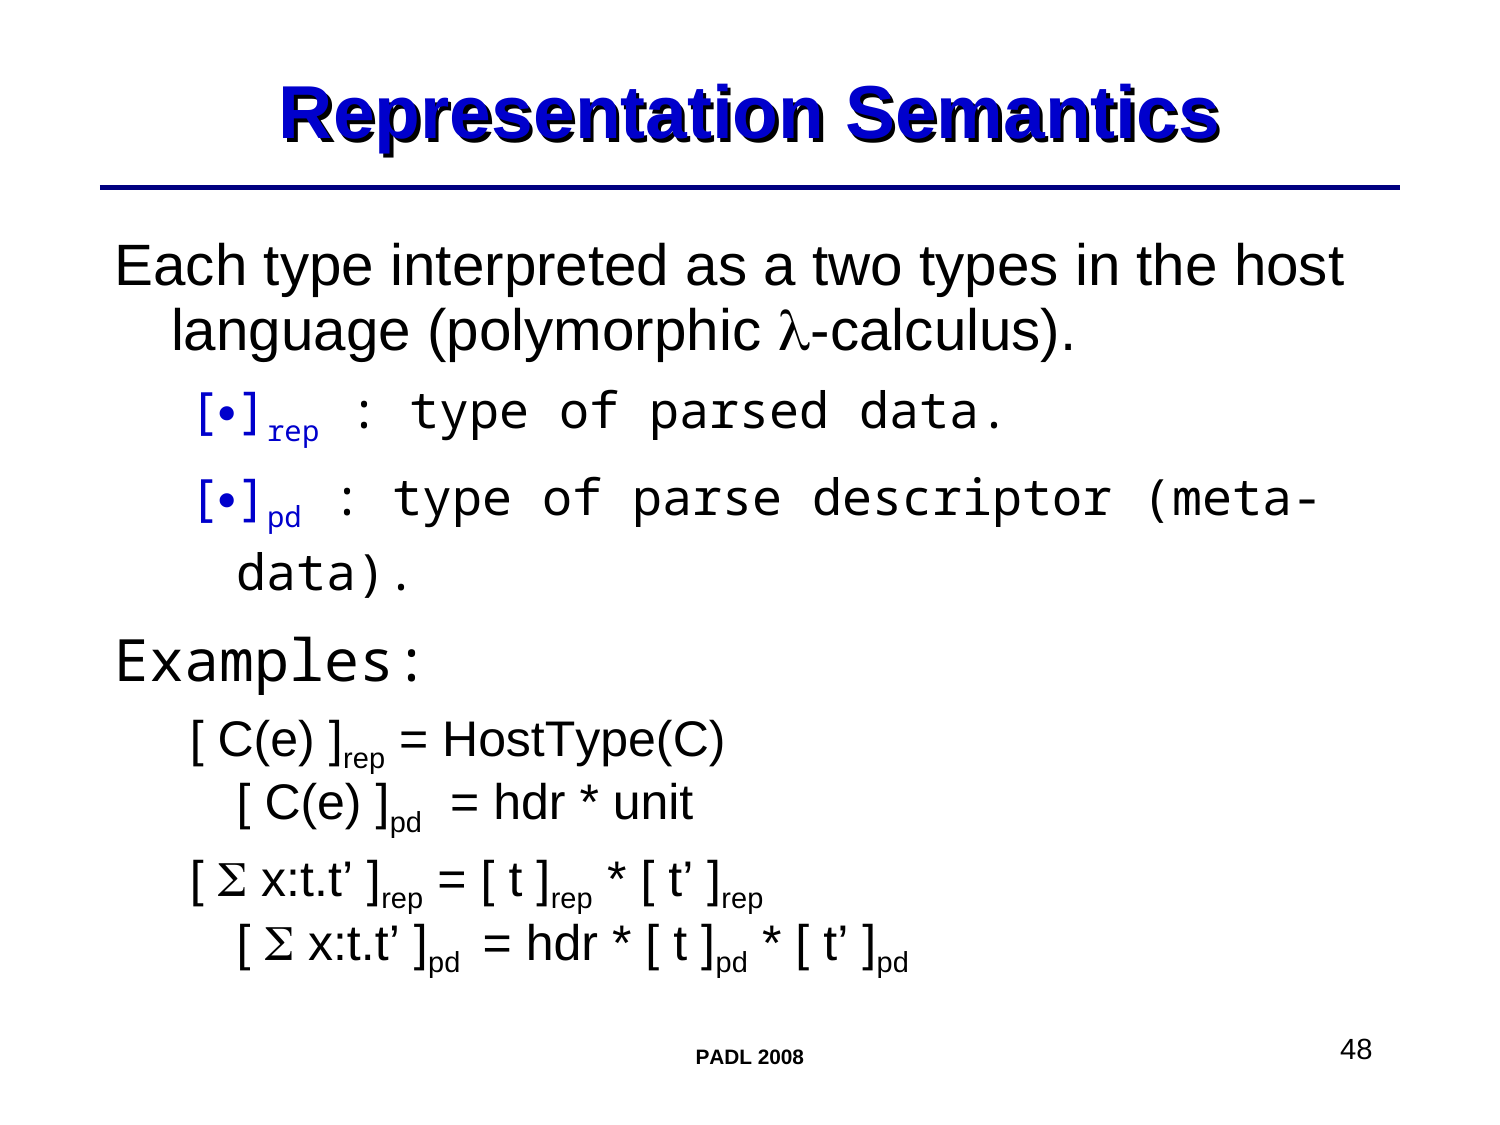

# Representation Semantics
Each type interpreted as a two types in the host language (polymorphic -calculus).
[]rep : type of parsed data.
[]pd : type of parse descriptor (meta-data).
Examples:
[ C(e) ]rep = HostType(C)
[ C(e) ]pd = hdr * unit
[  x:t.t’ ]rep = [ t ]rep * [ t’ ]rep
[  x:t.t’ ]pd = hdr * [ t ]pd * [ t’ ]pd
48